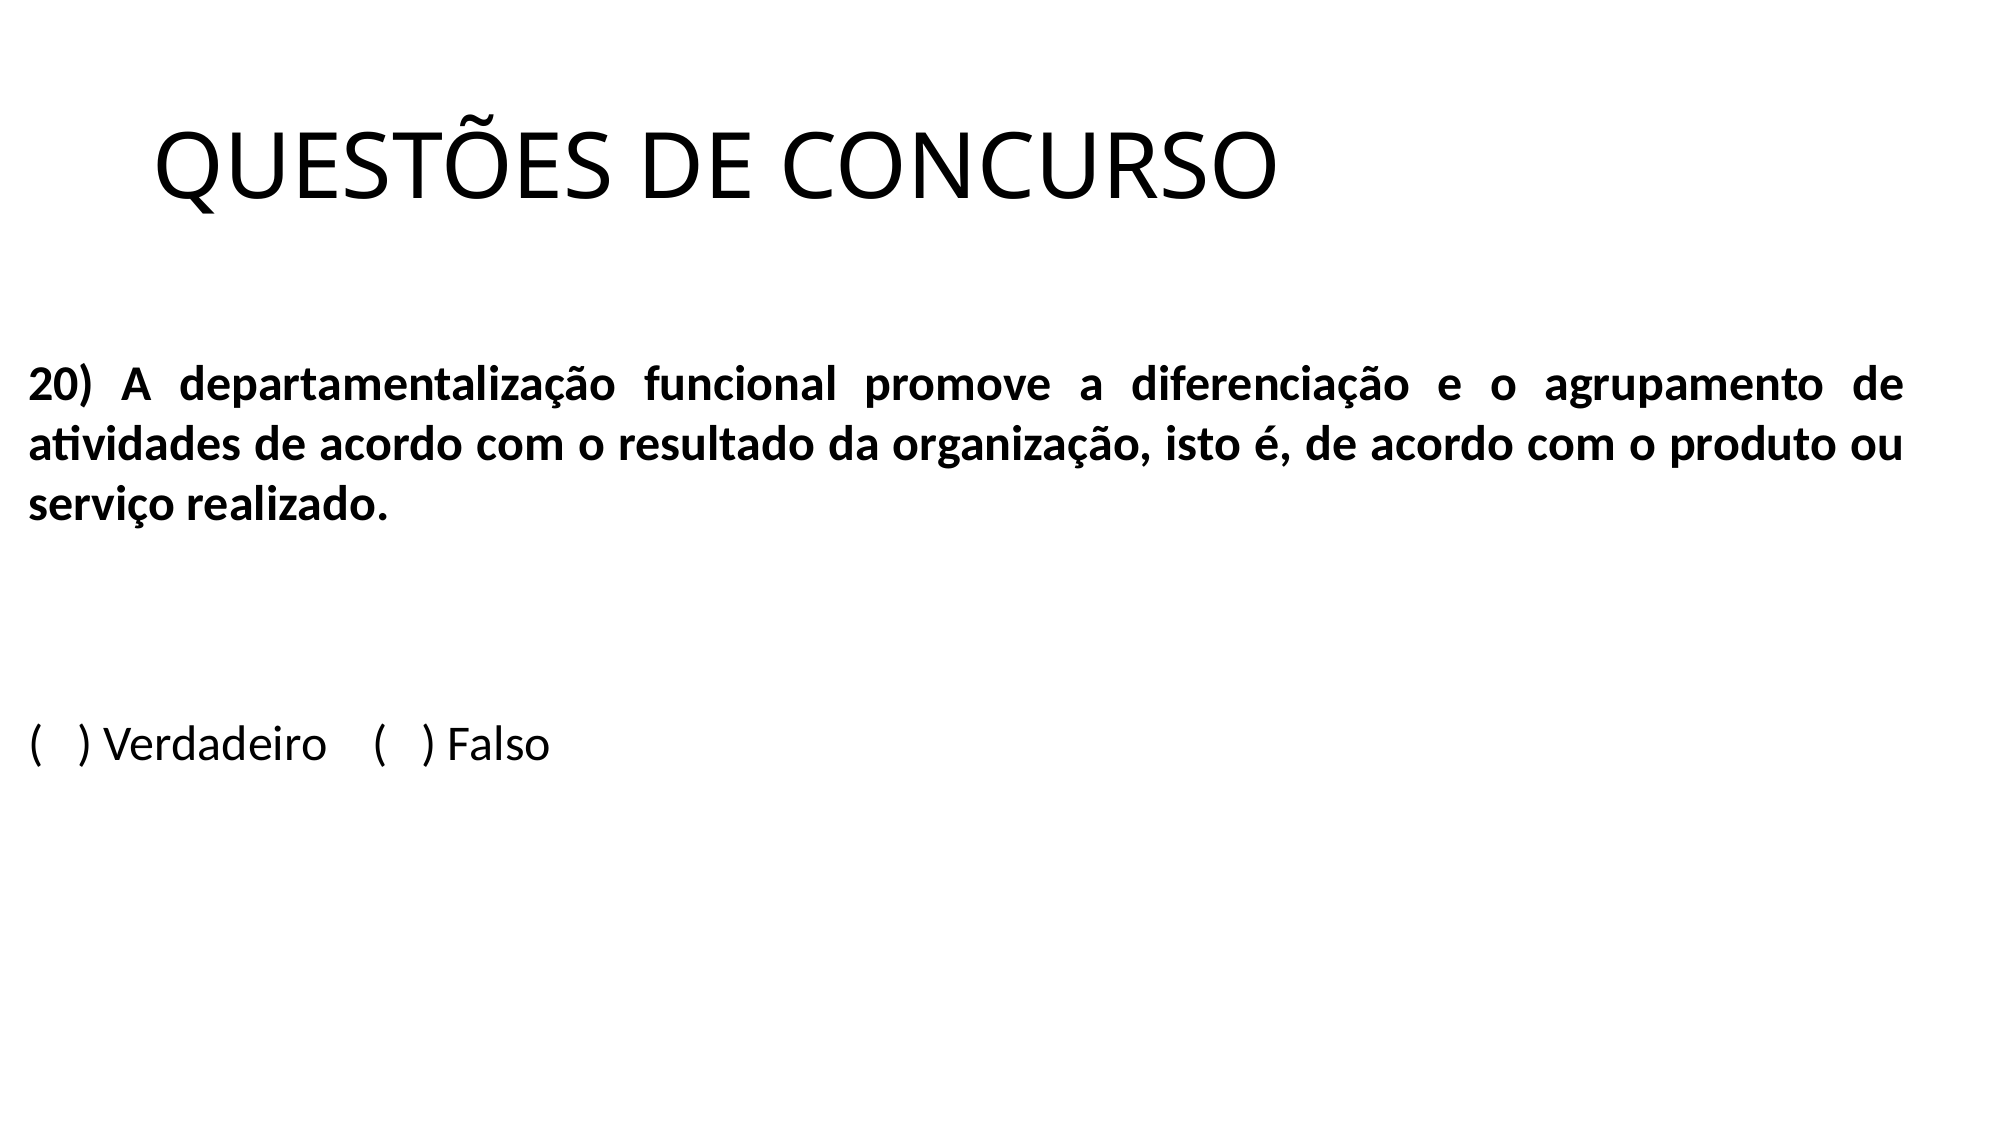

# QUESTÕES DE CONCURSO
20) A departamentalização funcional promove a diferenciação e o agrupamento de atividades de acordo com o resultado da organização, isto é, de acordo com o produto ou serviço realizado.
( ) Verdadeiro ( ) Falso